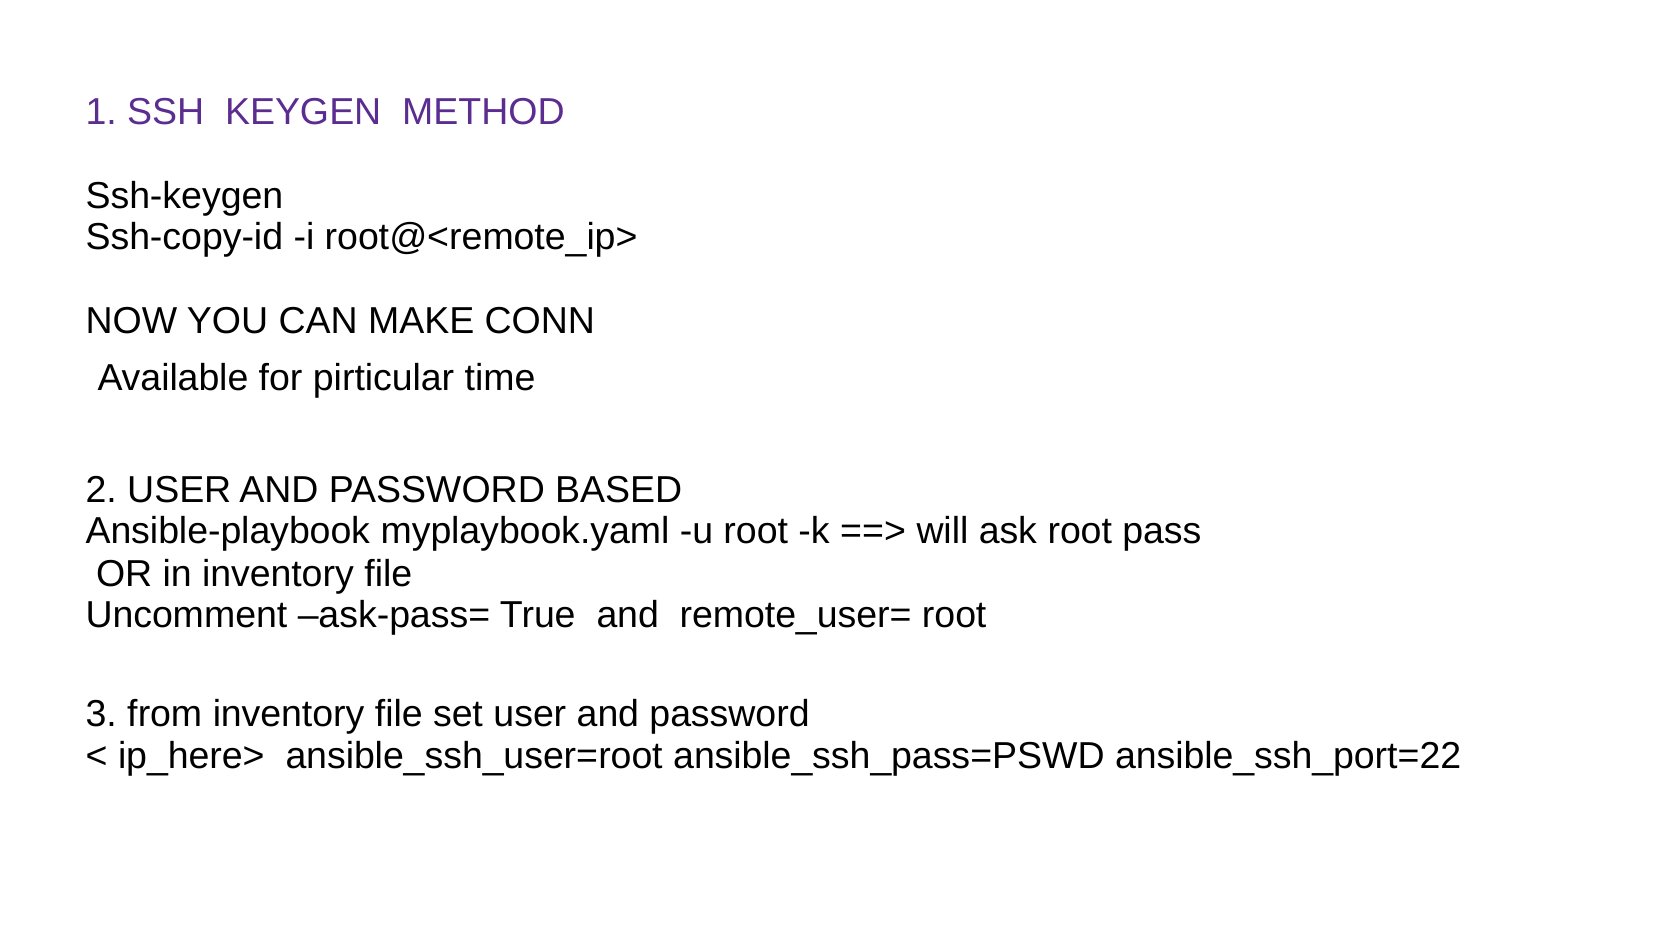

1. SSH KEYGEN METHOD
Ssh-keygen
Ssh-copy-id -i root@<remote_ip>
NOW YOU CAN MAKE CONN
Available for pirticular time
2. USER AND PASSWORD BASED
Ansible-playbook myplaybook.yaml -u root -k ==> will ask root pass
 OR in inventory file
Uncomment –ask-pass= True and remote_user= root
3. from inventory file set user and password
< ip_here> ansible_ssh_user=root ansible_ssh_pass=PSWD ansible_ssh_port=22